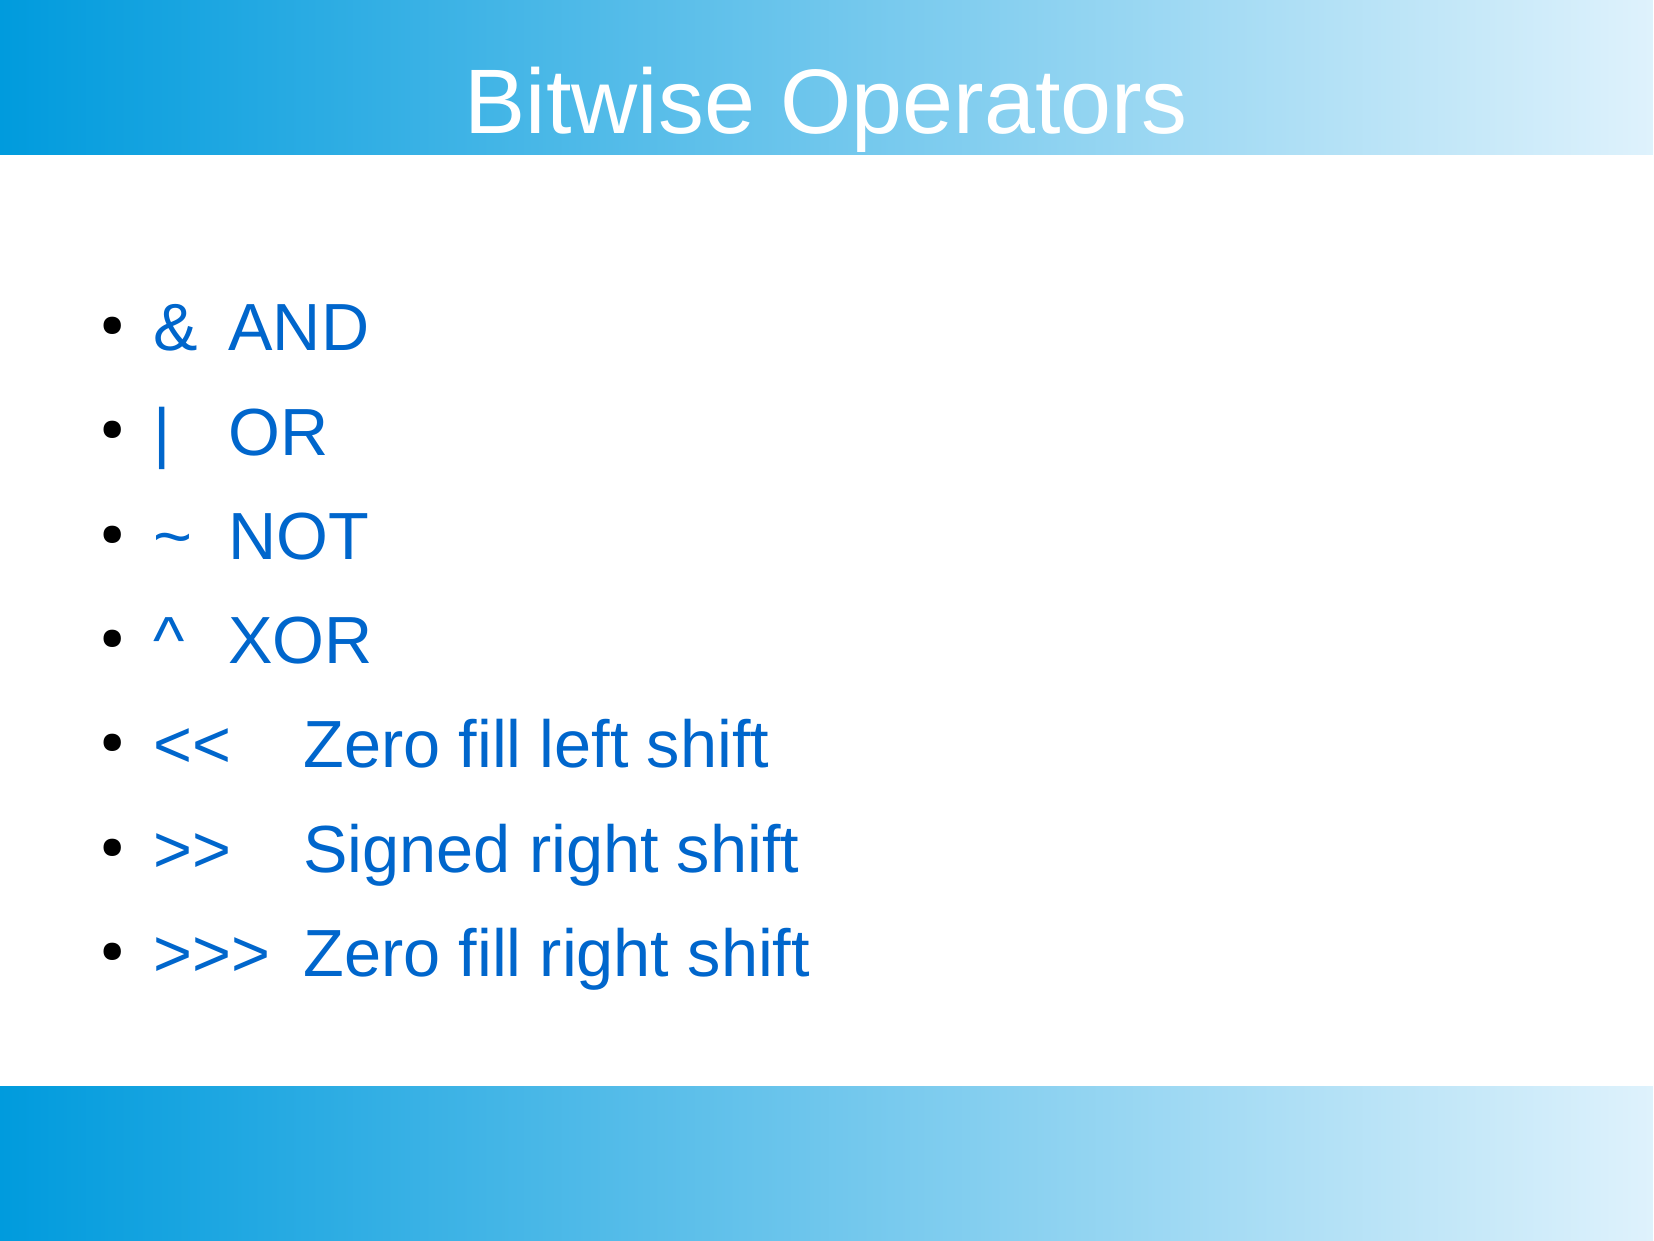

# Bitwise Operators
& 	AND
| 	OR
~ 	NOT
^ 	XOR
<< 	Zero fill left shift
>> 	Signed right shift
>>> 	Zero fill right shift